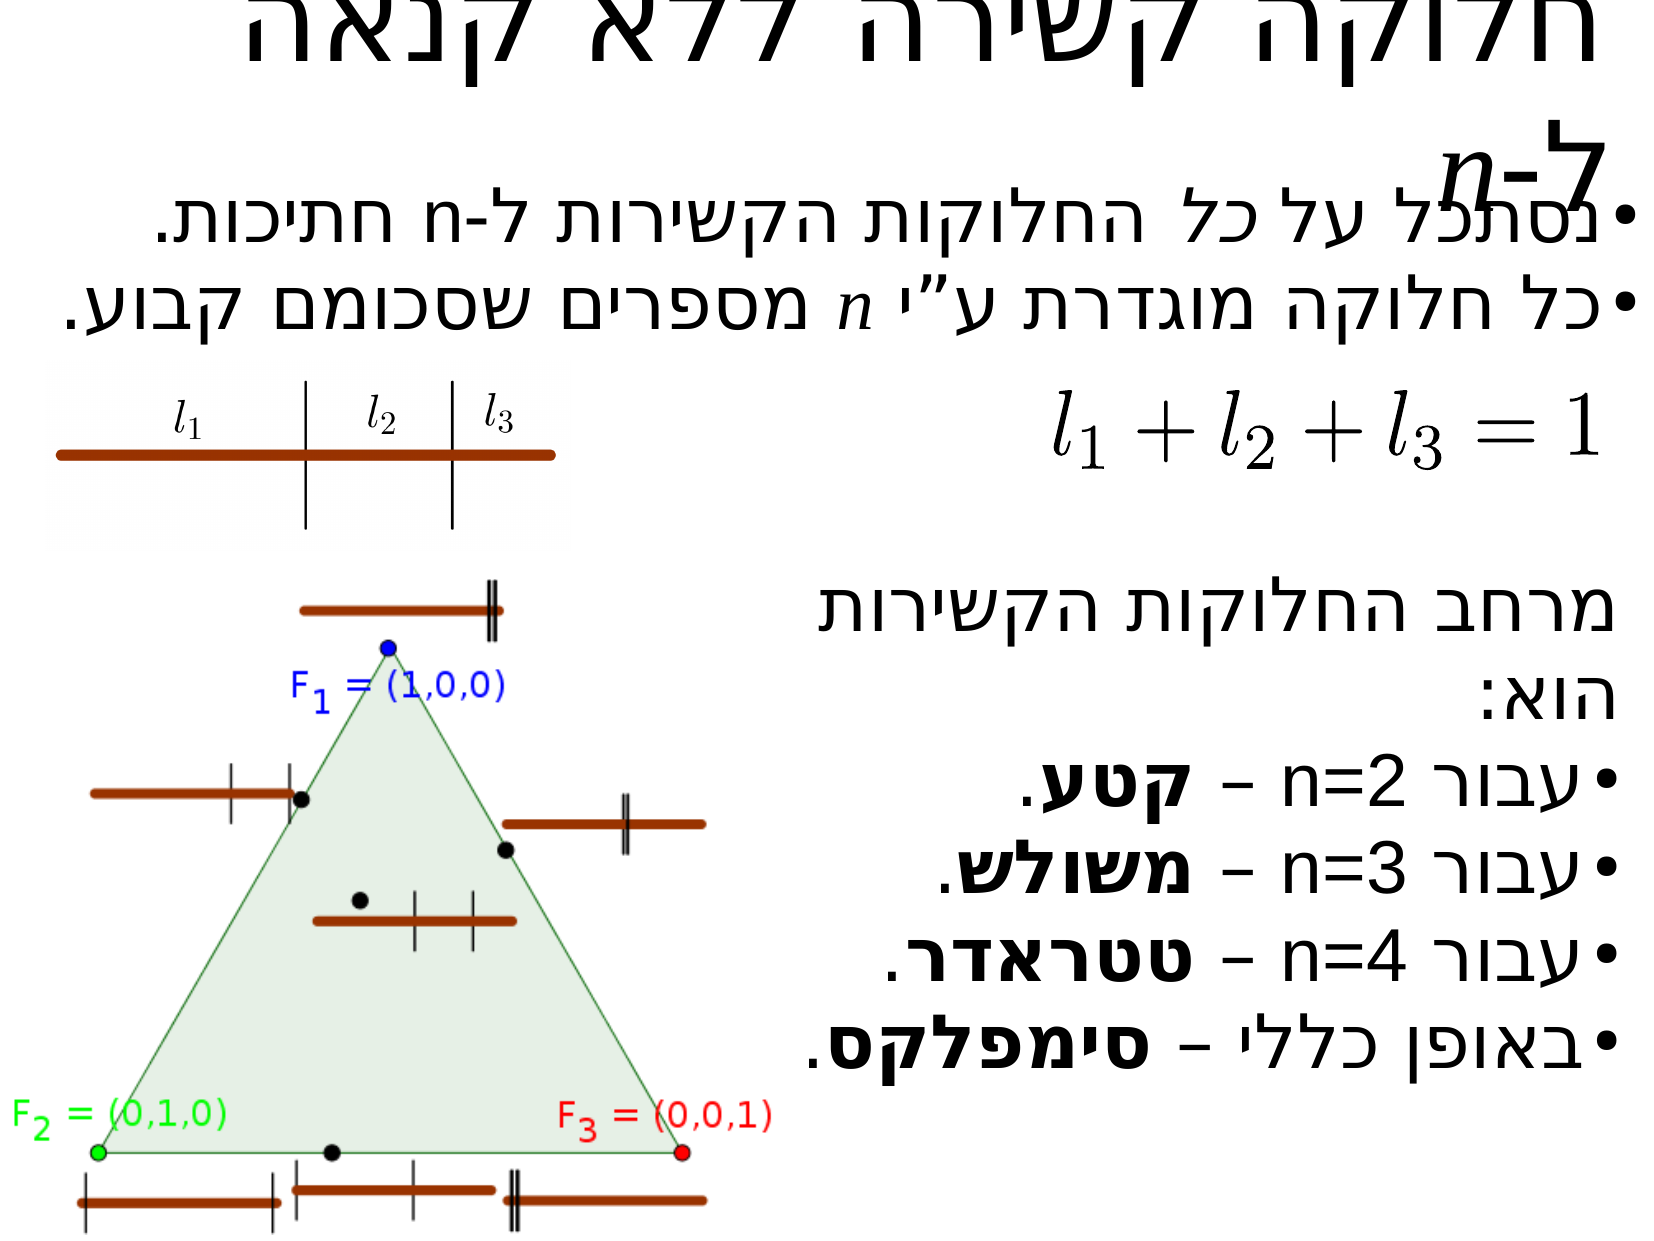

# חלוקה קשירה ללא קנאה ל-n
נסתכל על כל החלוקות הקשירות ל-n חתיכות.
כל חלוקה מוגדרת ע”י n מספרים שסכומם קבוע.
מרחב החלוקות הקשירות הוא:
עבור n=2 – קטע.
עבור n=3 – משולש.
עבור n=4 – טטראדר.
באופן כללי – סימפלקס.